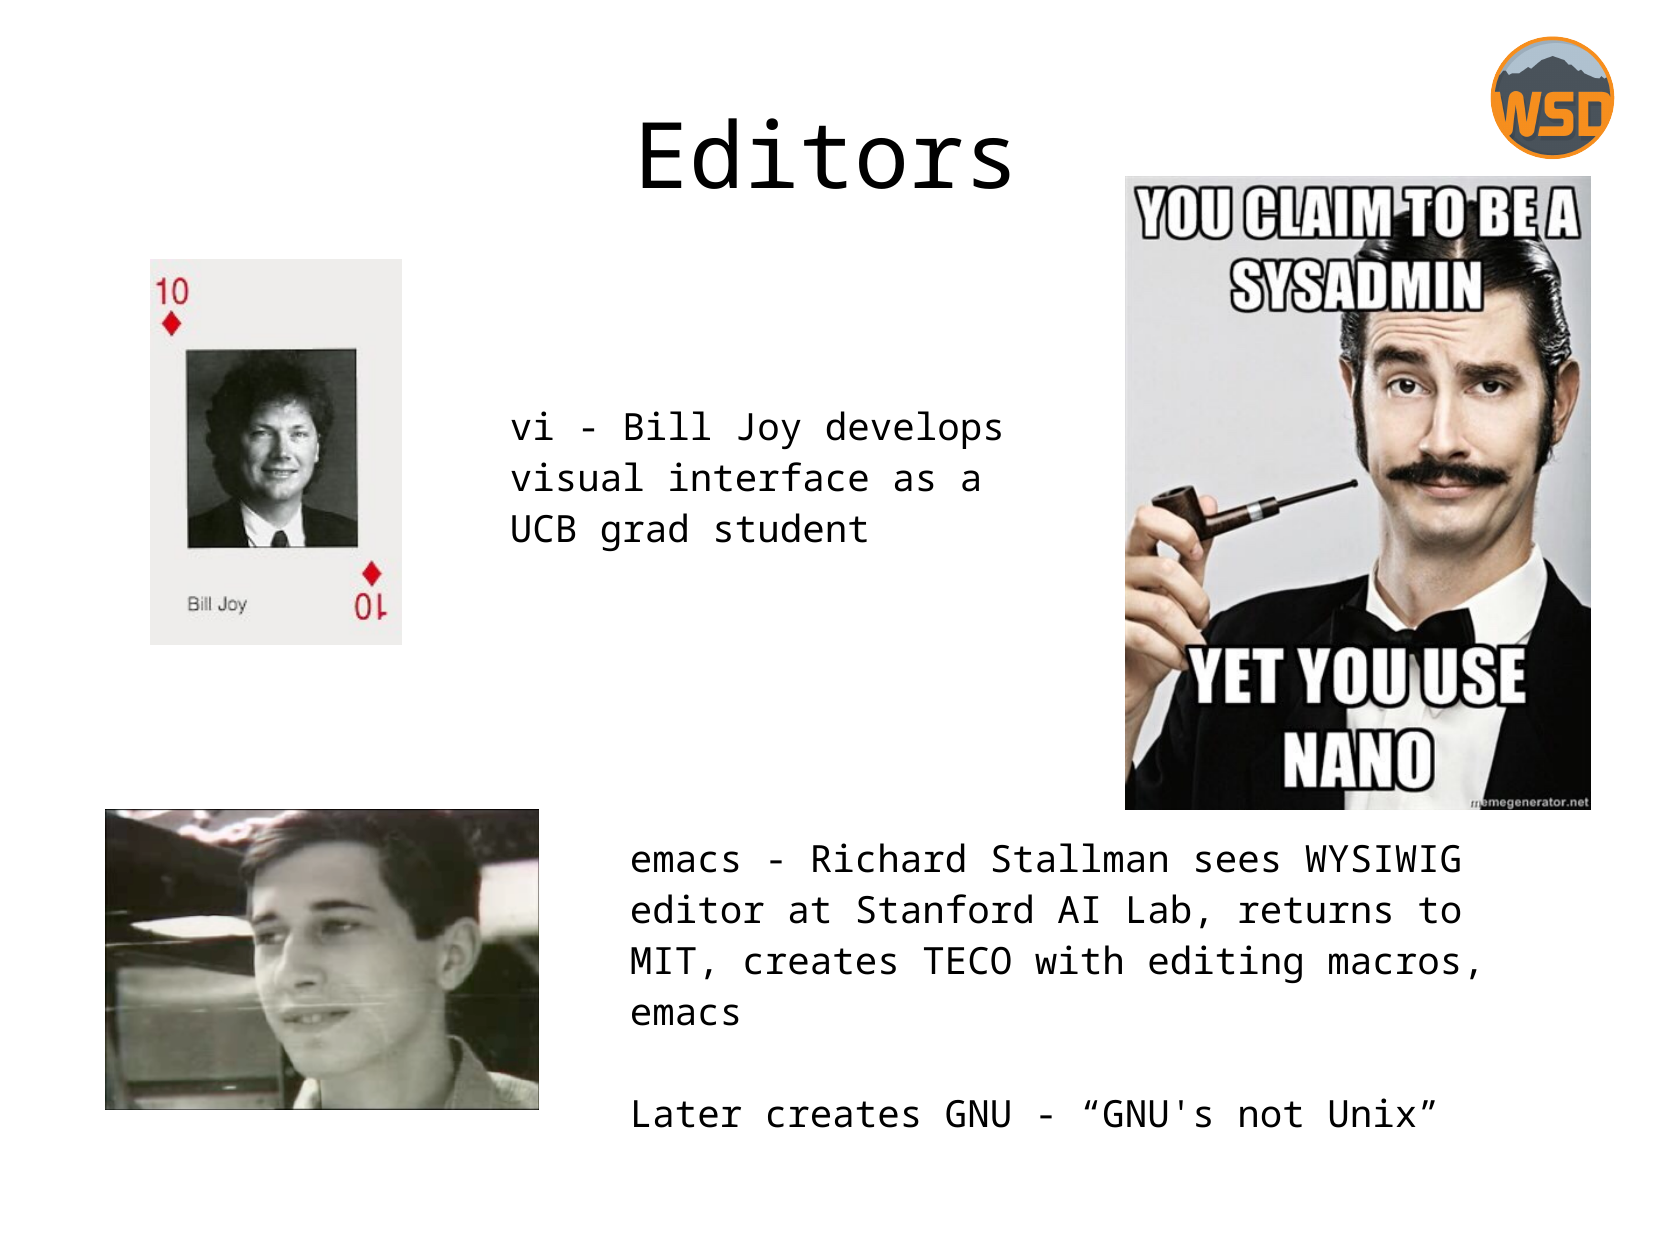

# Editors
vi - Bill Joy develops
visual interface as a
UCB grad student
emacs - Richard Stallman sees WYSIWIG editor at Stanford AI Lab, returns to MIT, creates TECO with editing macros, emacs
Later creates GNU - “GNU's not Unix”